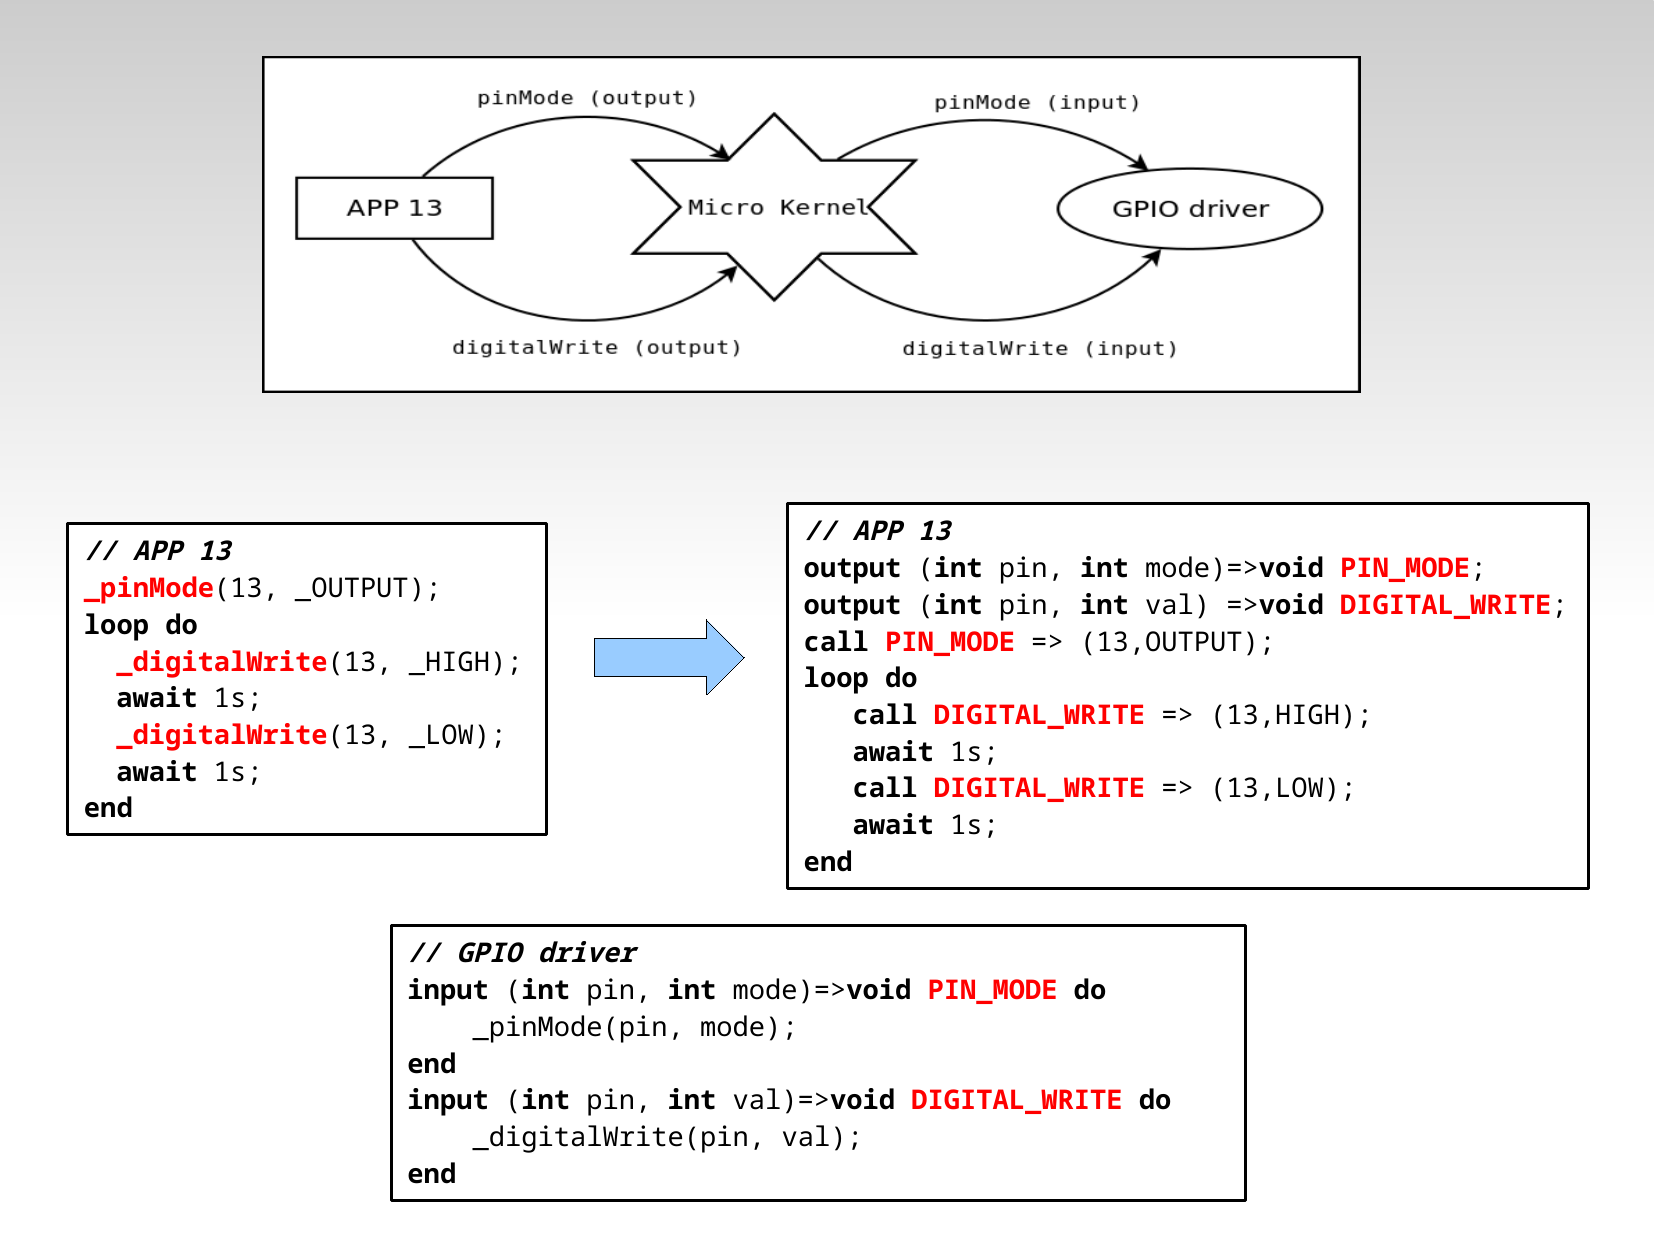

#
// APP 13
output (int pin, int mode)=>void PIN_MODE;
output (int pin, int val) =>void DIGITAL_WRITE;
call PIN_MODE => (13,OUTPUT);
loop do
 call DIGITAL_WRITE => (13,HIGH);
 await 1s;
 call DIGITAL_WRITE => (13,LOW);
 await 1s;
end
// APP 13
_pinMode(13, _OUTPUT);
loop do
 _digitalWrite(13, _HIGH);
 await 1s;
 _digitalWrite(13, _LOW);
 await 1s;
end
// GPIO driver
input (int pin, int mode)=>void PIN_MODE do
 _pinMode(pin, mode);
end
input (int pin, int val)=>void DIGITAL_WRITE do
 _digitalWrite(pin, val);
end